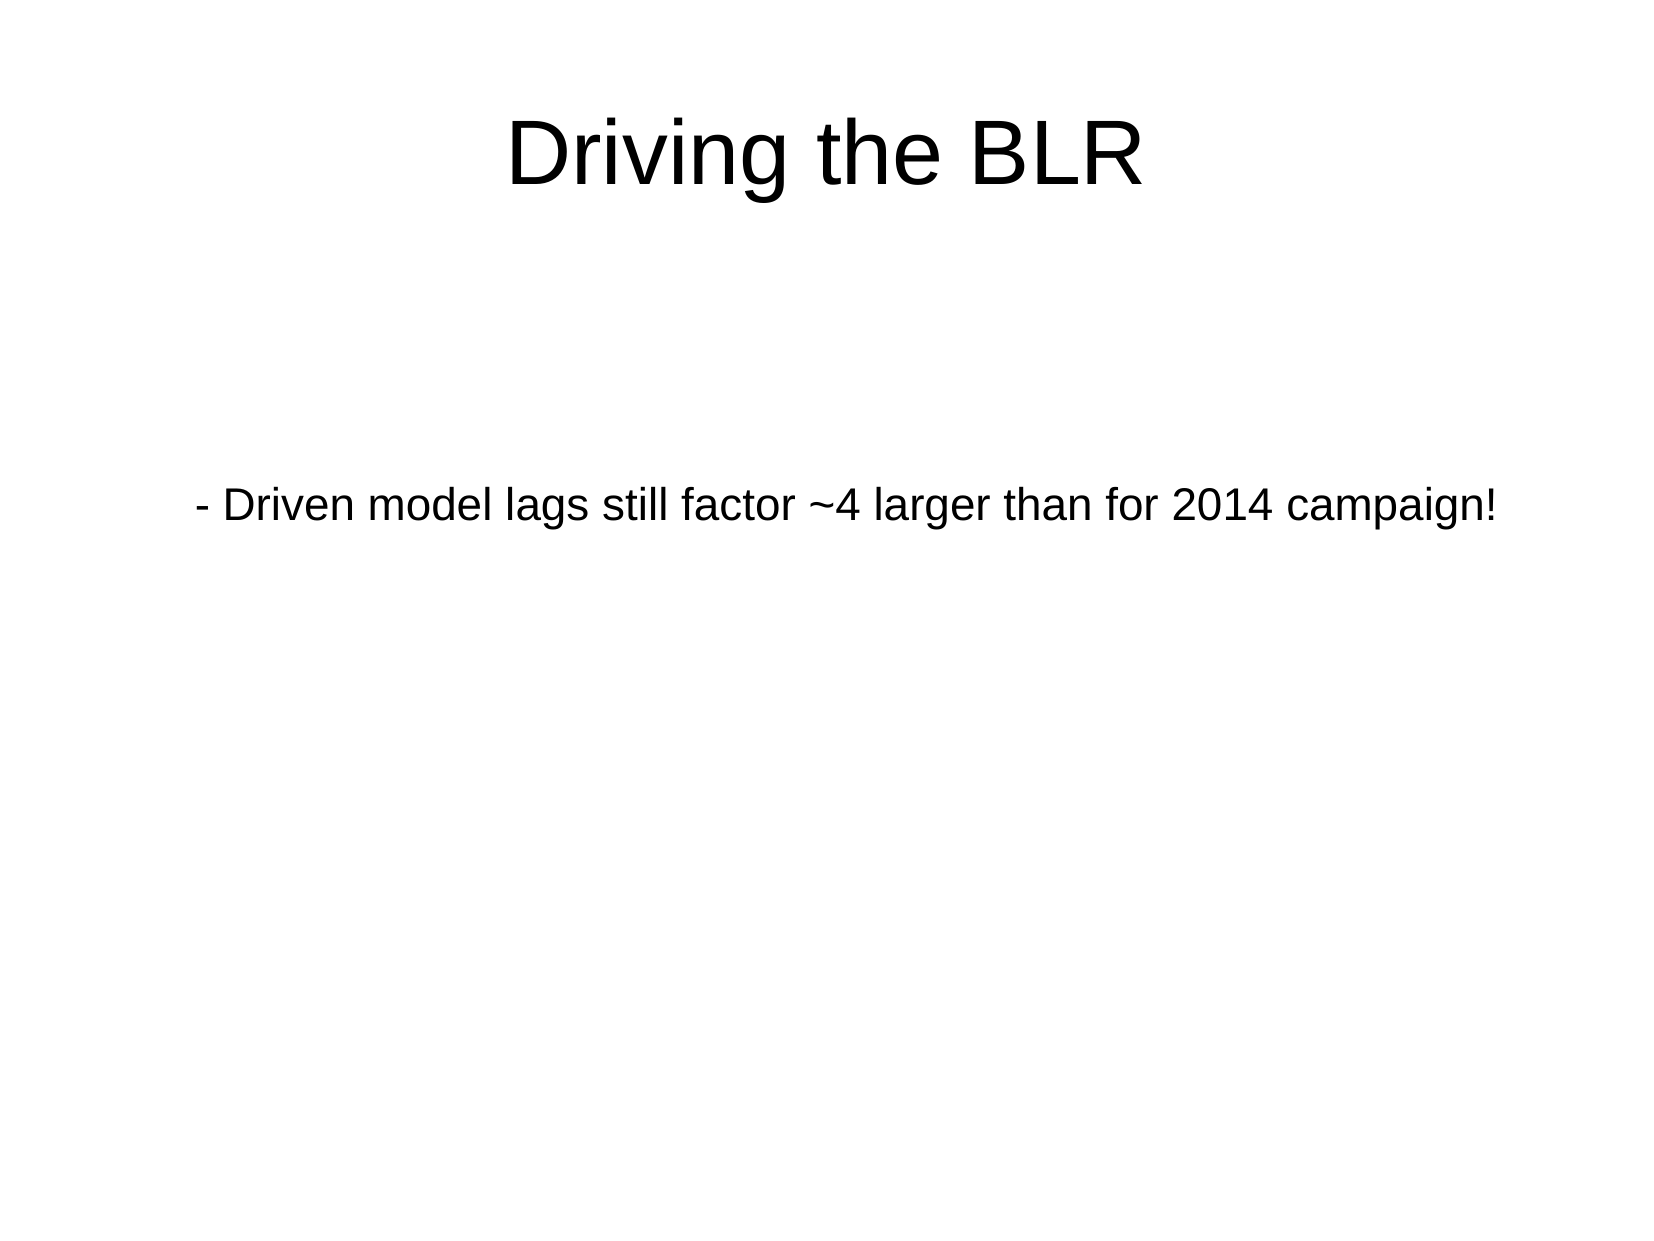

# Driving the BLR
- Driven model lags still factor ~4 larger than for 2014 campaign!